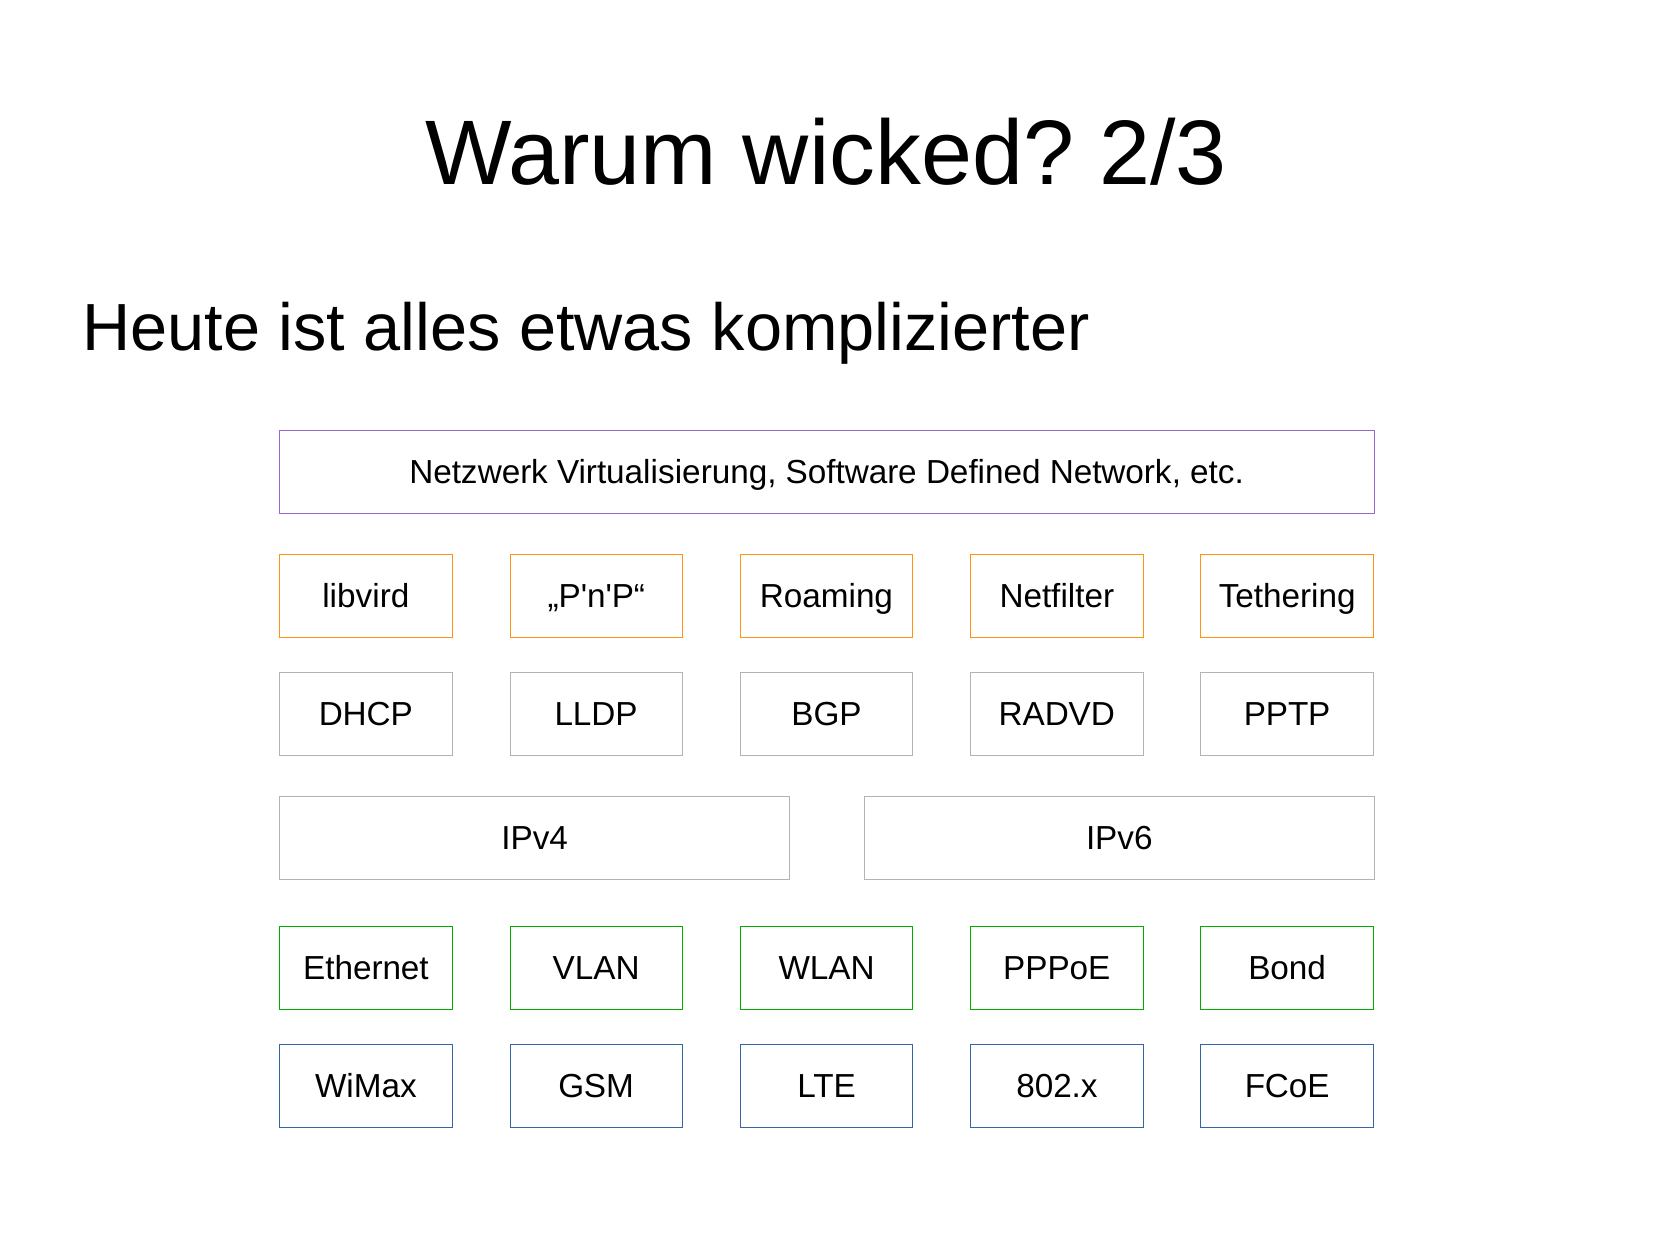

# Warum wicked? 2/3
Heute ist alles etwas komplizierter
Netzwerk Virtualisierung, Software Defined Network, etc.
libvird
„P'n'P“
Roaming
Netfilter
Tethering
DHCP
LLDP
BGP
RADVD
PPTP
IPv4
IPv6
Ethernet
VLAN
WLAN
PPPoE
Bond
WiMax
GSM
LTE
802.x
FCoE